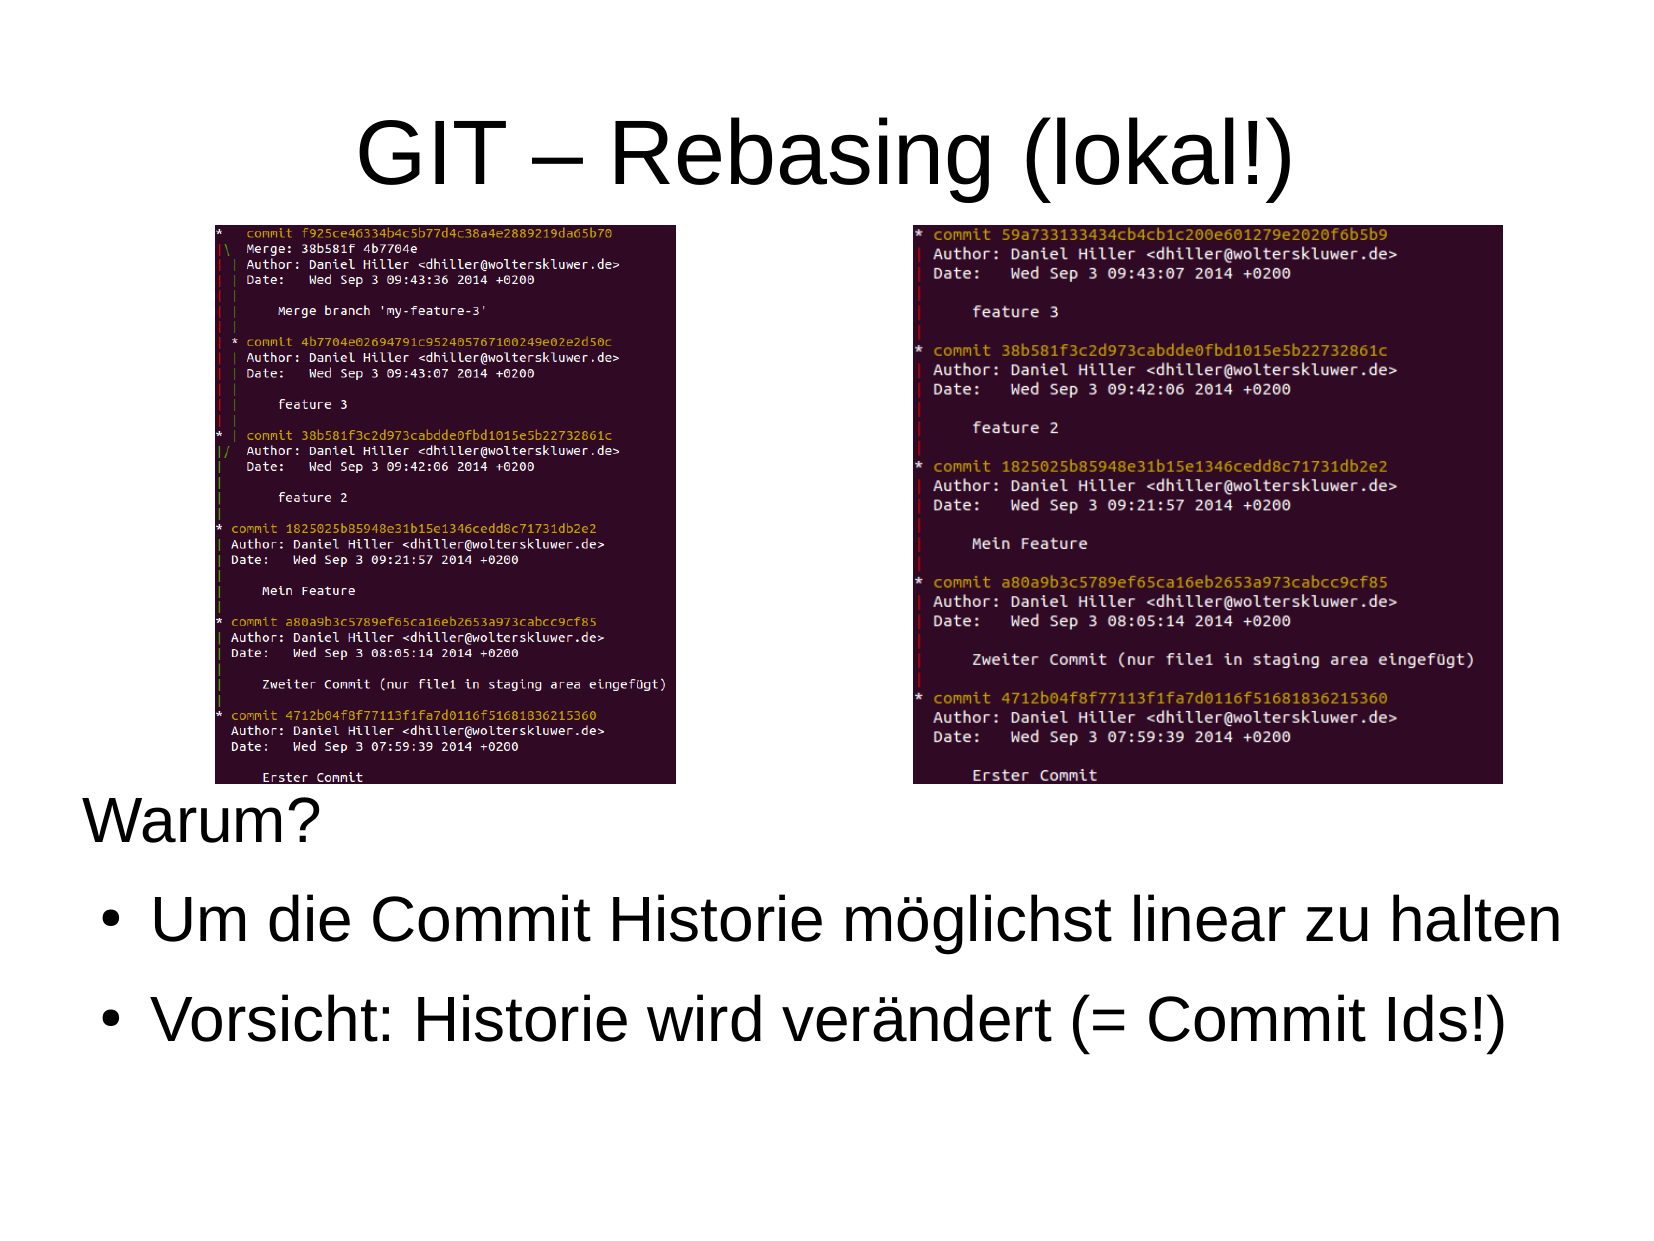

# GIT – Rebasing (lokal!)
Warum?
Um die Commit Historie möglichst linear zu halten
Vorsicht: Historie wird verändert (= Commit Ids!)